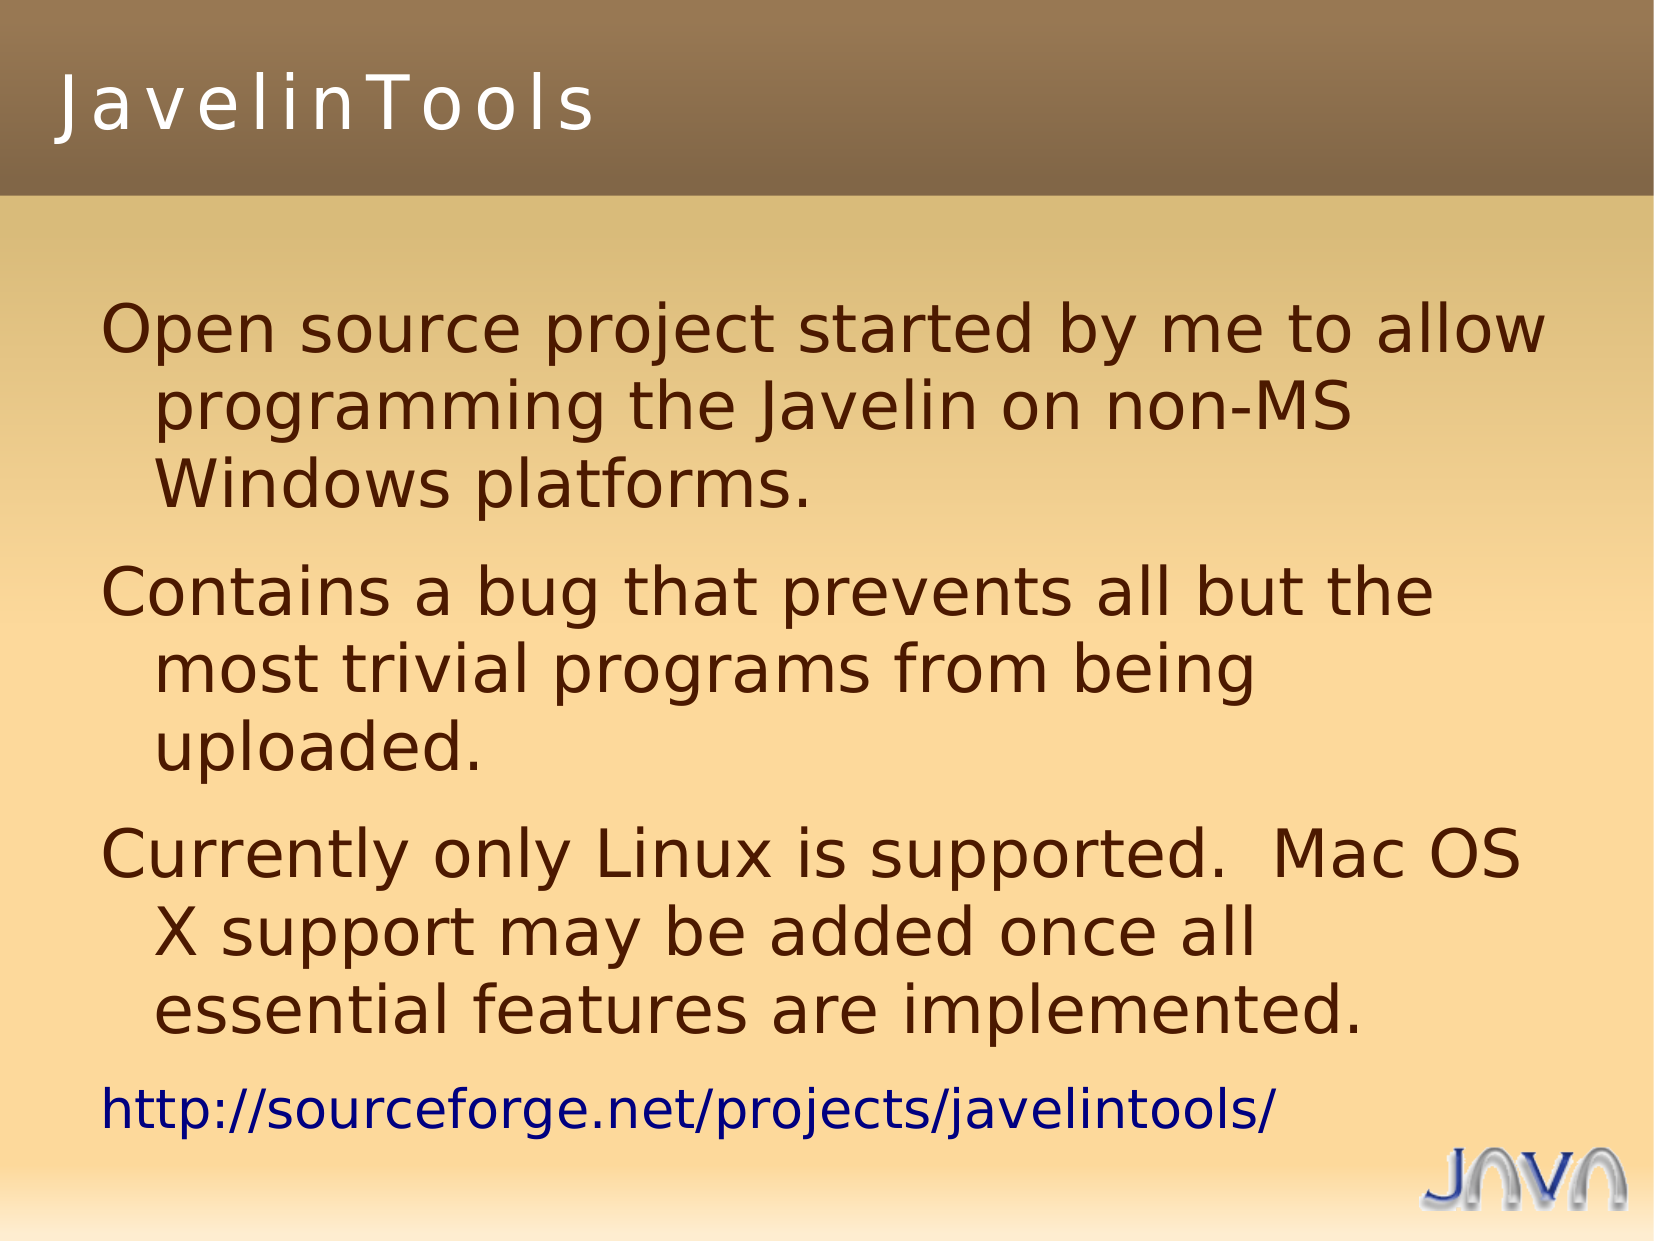

# JavelinTools
Open source project started by me to allow programming the Javelin on non-MS Windows platforms.
Contains a bug that prevents all but the most trivial programs from being uploaded.
Currently only Linux is supported. Mac OS X support may be added once all essential features are implemented.
http://sourceforge.net/projects/javelintools/